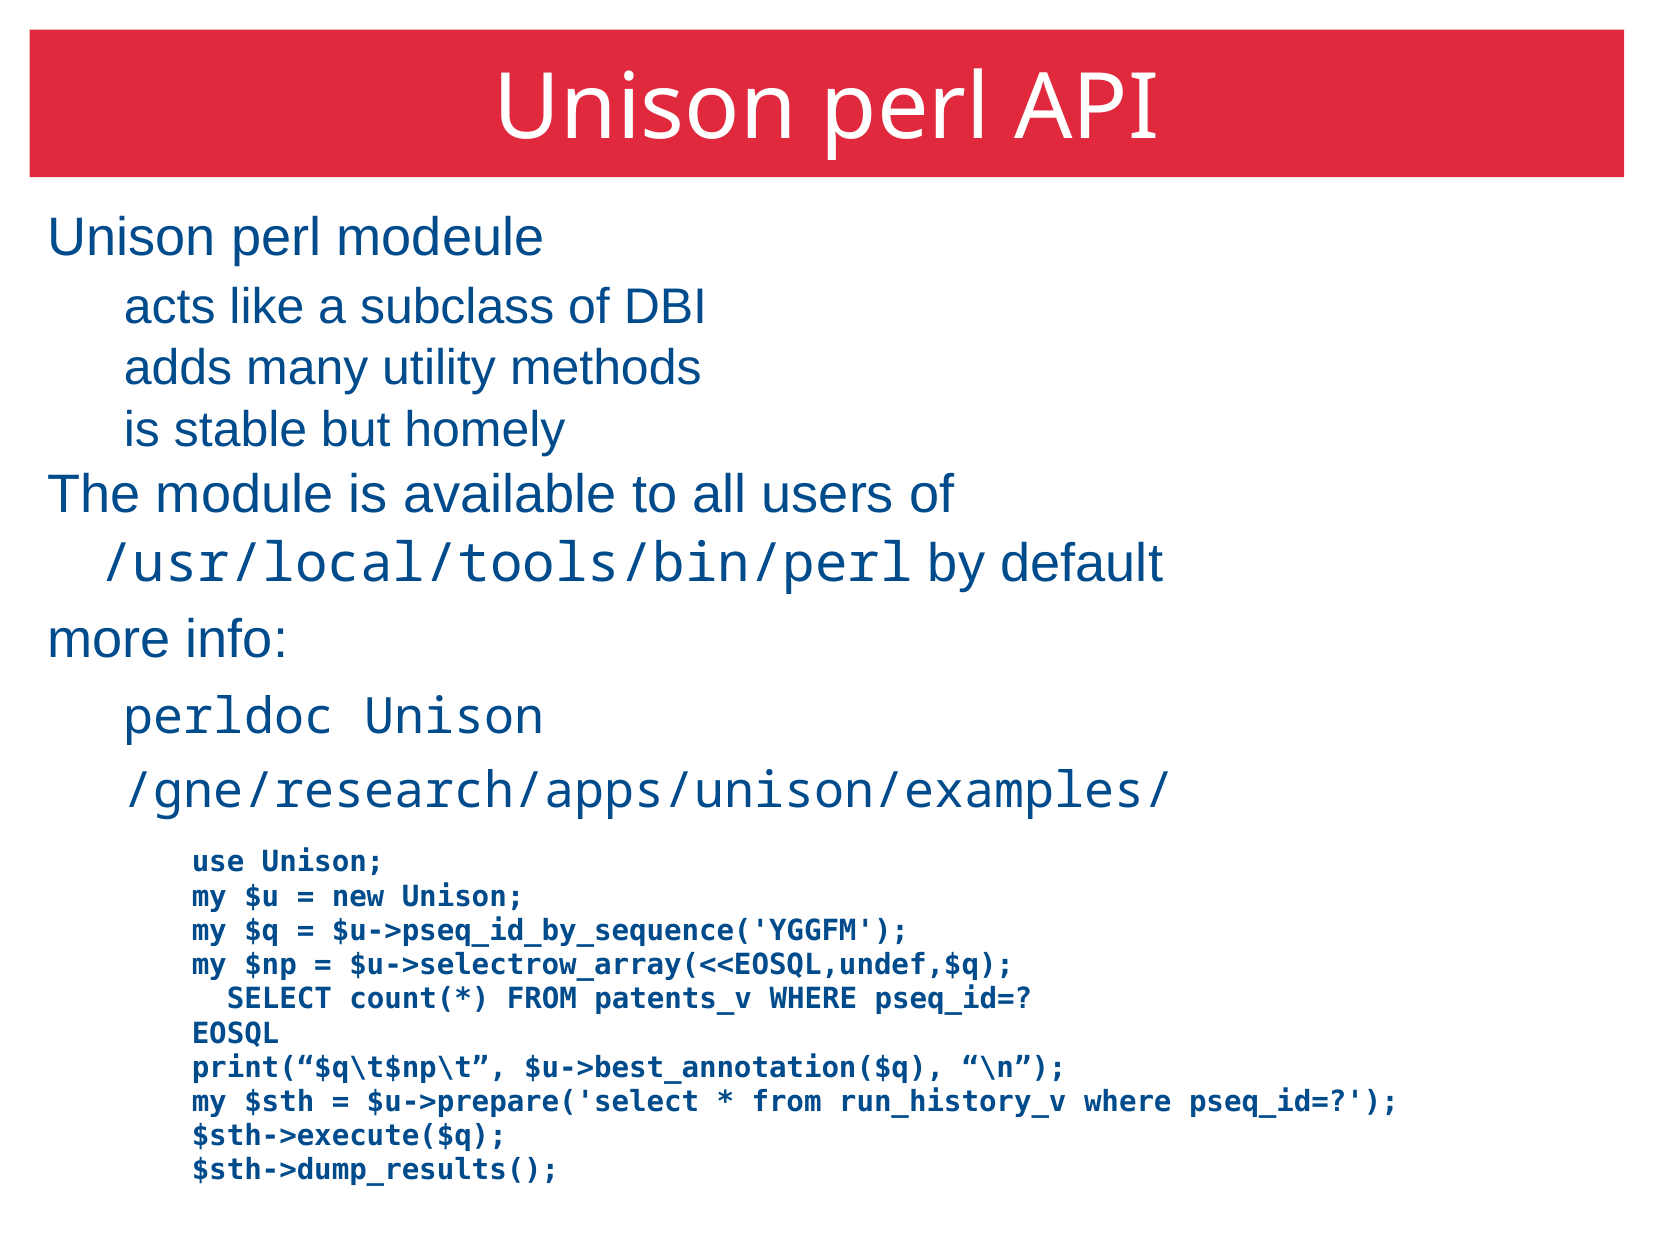

# Unison perl API
Unison perl modeule
acts like a subclass of DBI
adds many utility methods
is stable but homely
The module is available to all users of /usr/local/tools/bin/perl by default
more info:
perldoc Unison
/gne/research/apps/unison/examples/
use Unison;
my $u = new Unison;
my $q = $u->pseq_id_by_sequence('YGGFM');
my $np = $u->selectrow_array(<<EOSQL,undef,$q);
 SELECT count(*) FROM patents_v WHERE pseq_id=?
EOSQL
print(“$q\t$np\t”, $u->best_annotation($q), “\n”);
my $sth = $u->prepare('select * from run_history_v where pseq_id=?');
$sth->execute($q);
$sth->dump_results();